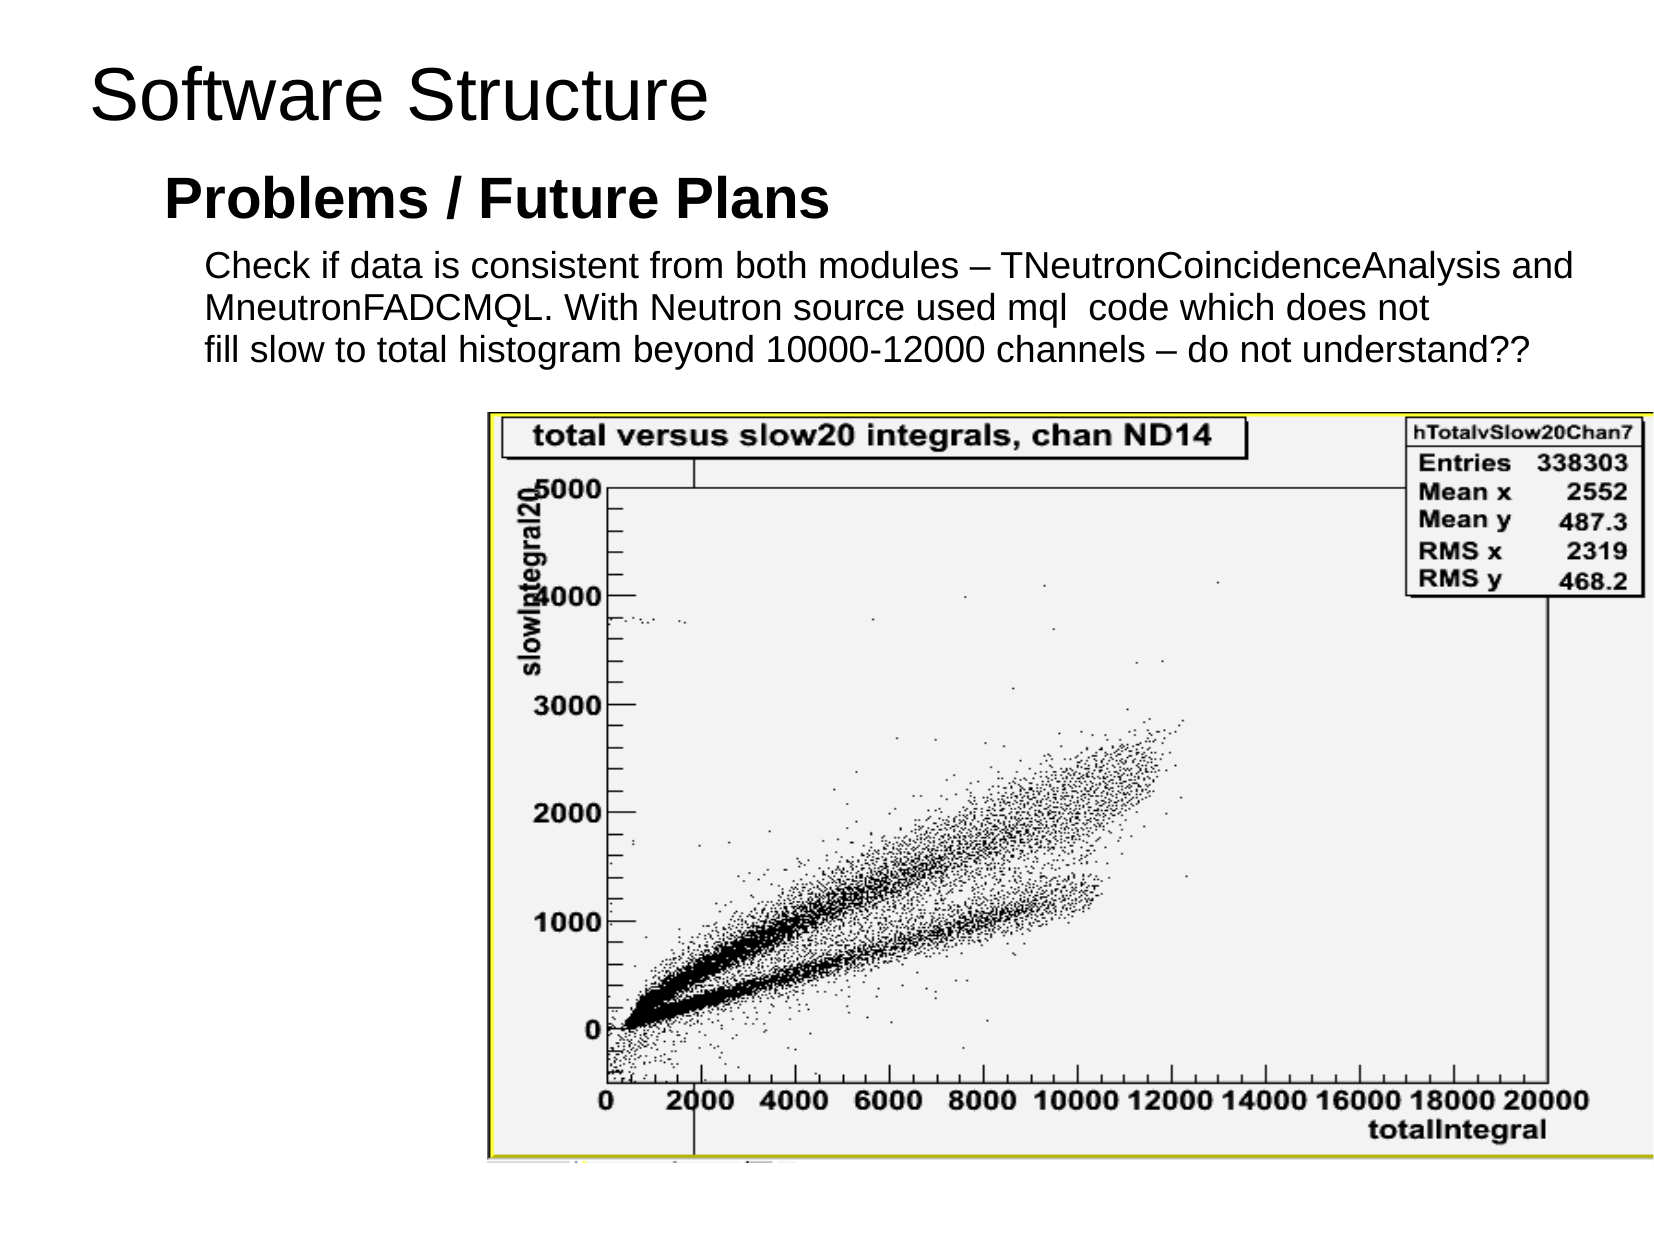

Software Structure
Problems / Future Plans
Check if data is consistent from both modules – TNeutronCoincidenceAnalysis and MneutronFADCMQL. With Neutron source used mql code which does not
fill slow to total histogram beyond 10000-12000 channels – do not understand??